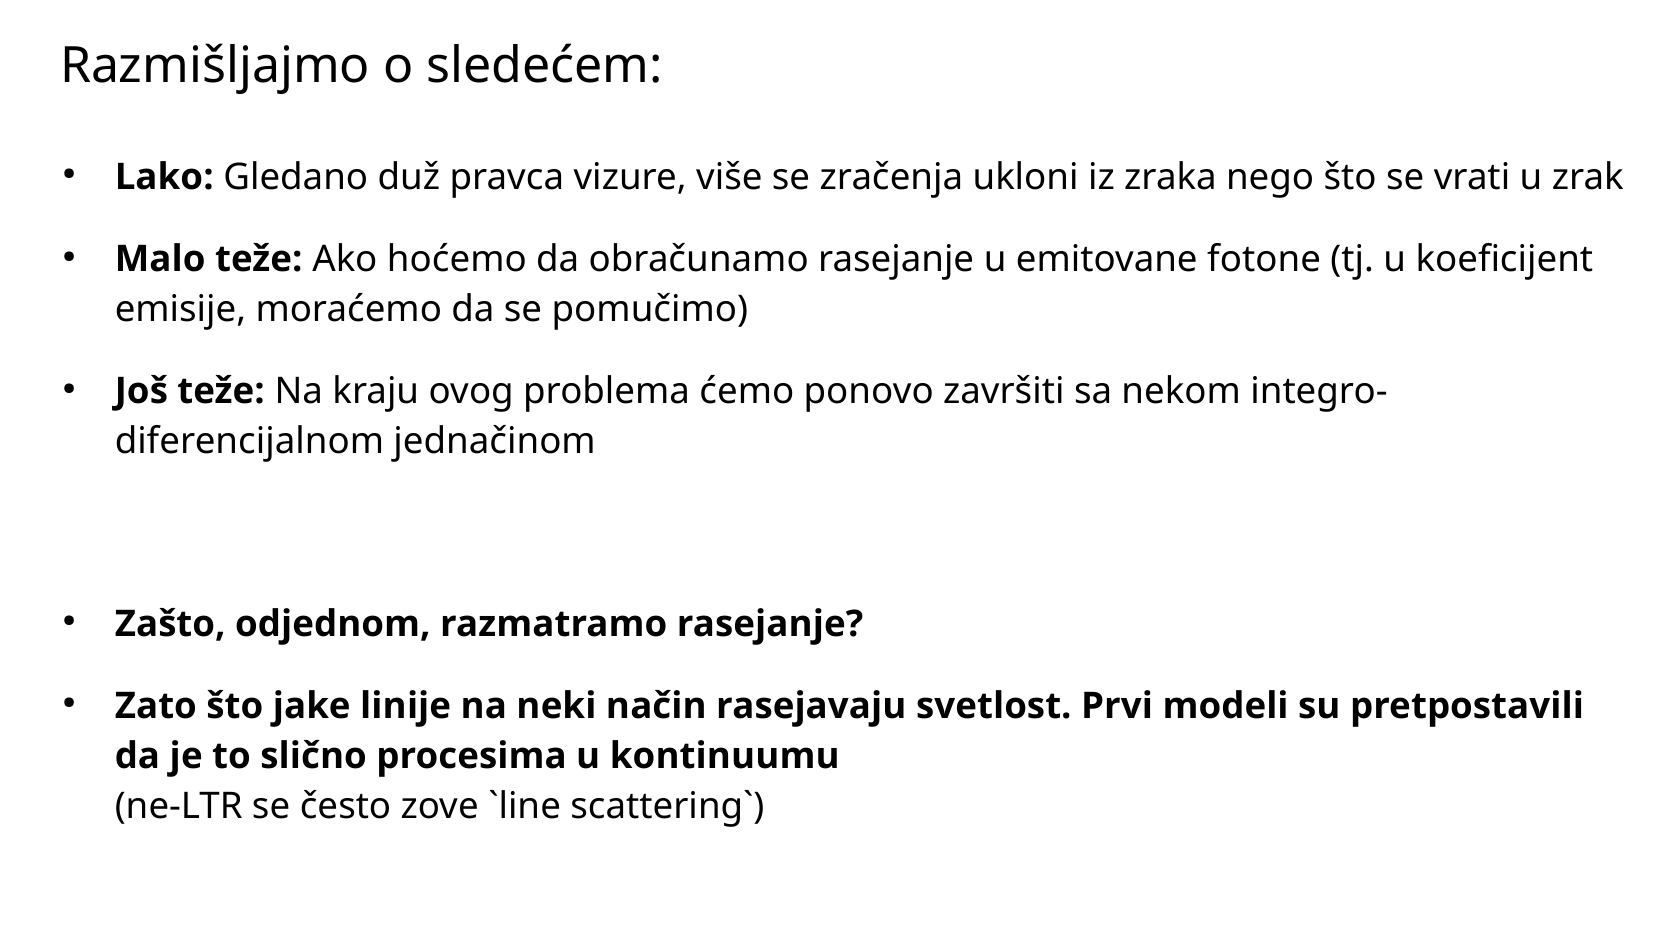

# Razmišljajmo o sledećem:
Lako: Gledano duž pravca vizure, više se zračenja ukloni iz zraka nego što se vrati u zrak
Malo teže: Ako hoćemo da obračunamo rasejanje u emitovane fotone (tj. u koeficijent emisije, moraćemo da se pomučimo)
Još teže: Na kraju ovog problema ćemo ponovo završiti sa nekom integro-diferencijalnom jednačinom
Zašto, odjednom, razmatramo rasejanje?
Zato što jake linije na neki način rasejavaju svetlost. Prvi modeli su pretpostavili da je to slično procesima u kontinuumu
(ne-LTR se često zove `line scattering`)